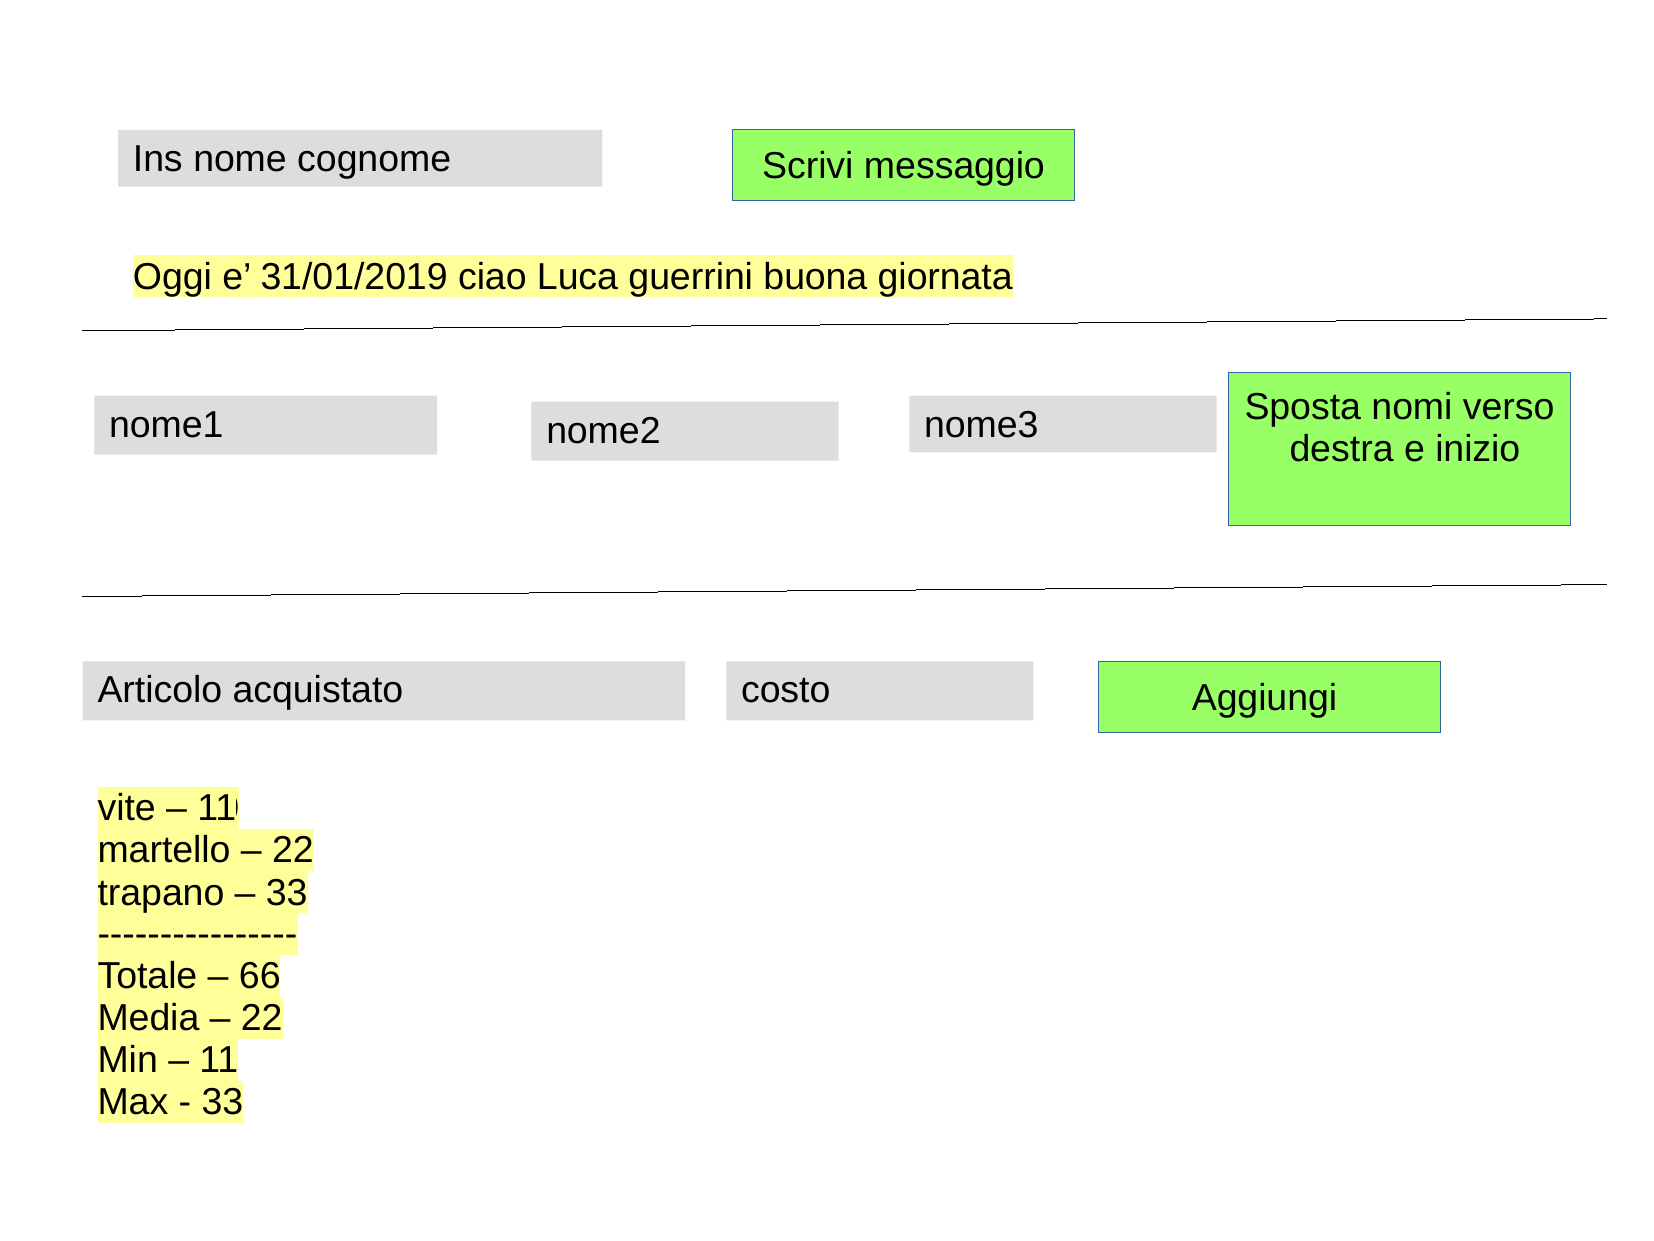

Ins nome cognome
Scrivi messaggio
Oggi e’ 31/01/2019 ciao Luca guerrini buona giornata
Sposta nomi verso
 destra e inizio
nome1
nome3
nome2
Articolo acquistato
Aggiungi
costo
vite – 20
martello – 33
trapano - 44
vite – 11
martello – 22
trapano – 33
----------------
Totale – 66
Media – 22
Min – 11
Max - 33